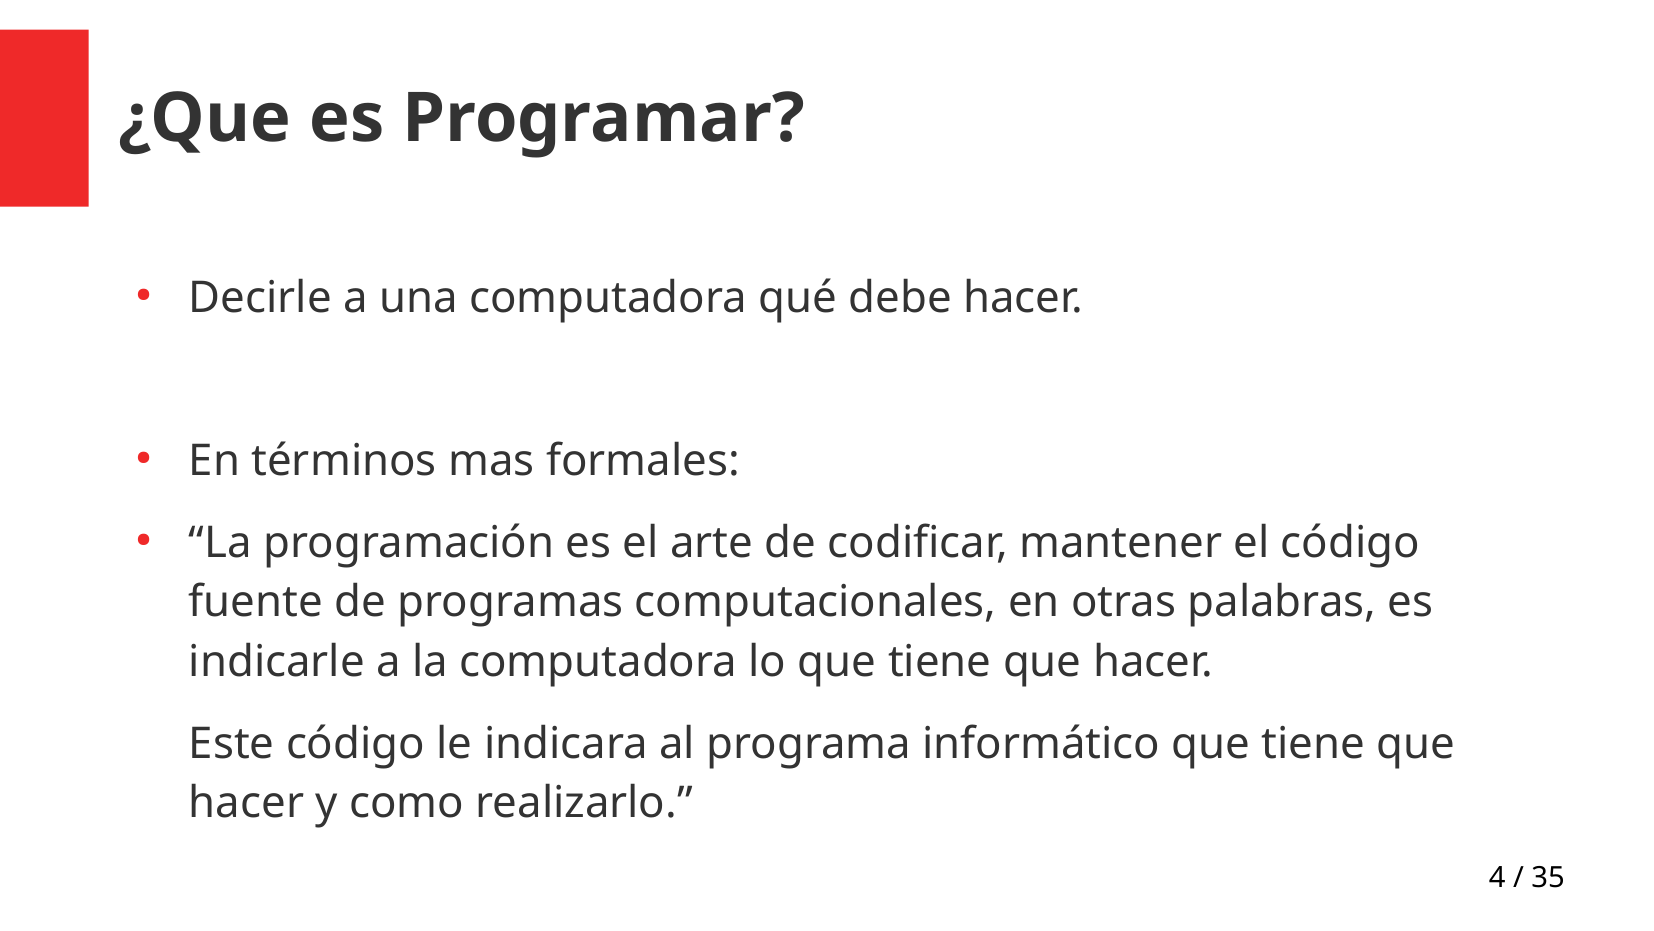

# ¿Que es Programar?
Decirle a una computadora qué debe hacer.
En términos mas formales:
“La programación es el arte de codificar, mantener el código fuente de programas computacionales, en otras palabras, es indicarle a la computadora lo que tiene que hacer.
Este código le indicara al programa informático que tiene que hacer y como realizarlo.”
4